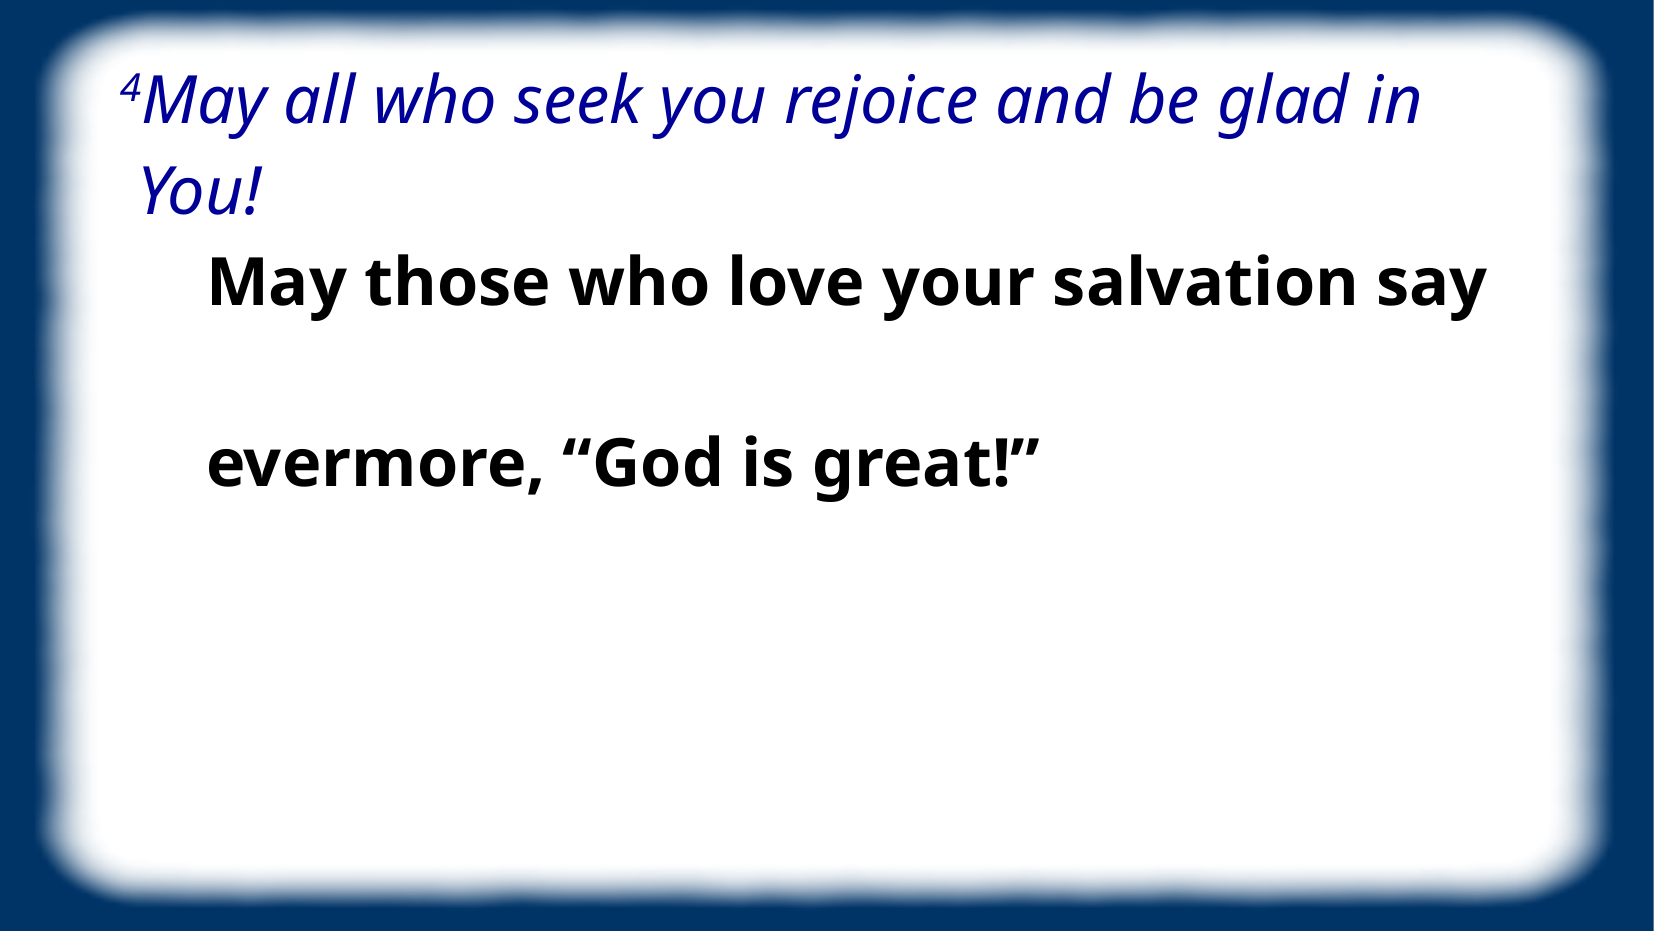

4May all who seek you rejoice and be glad in
 You!
 May those who love your salvation say
 evermore, “God is great!”